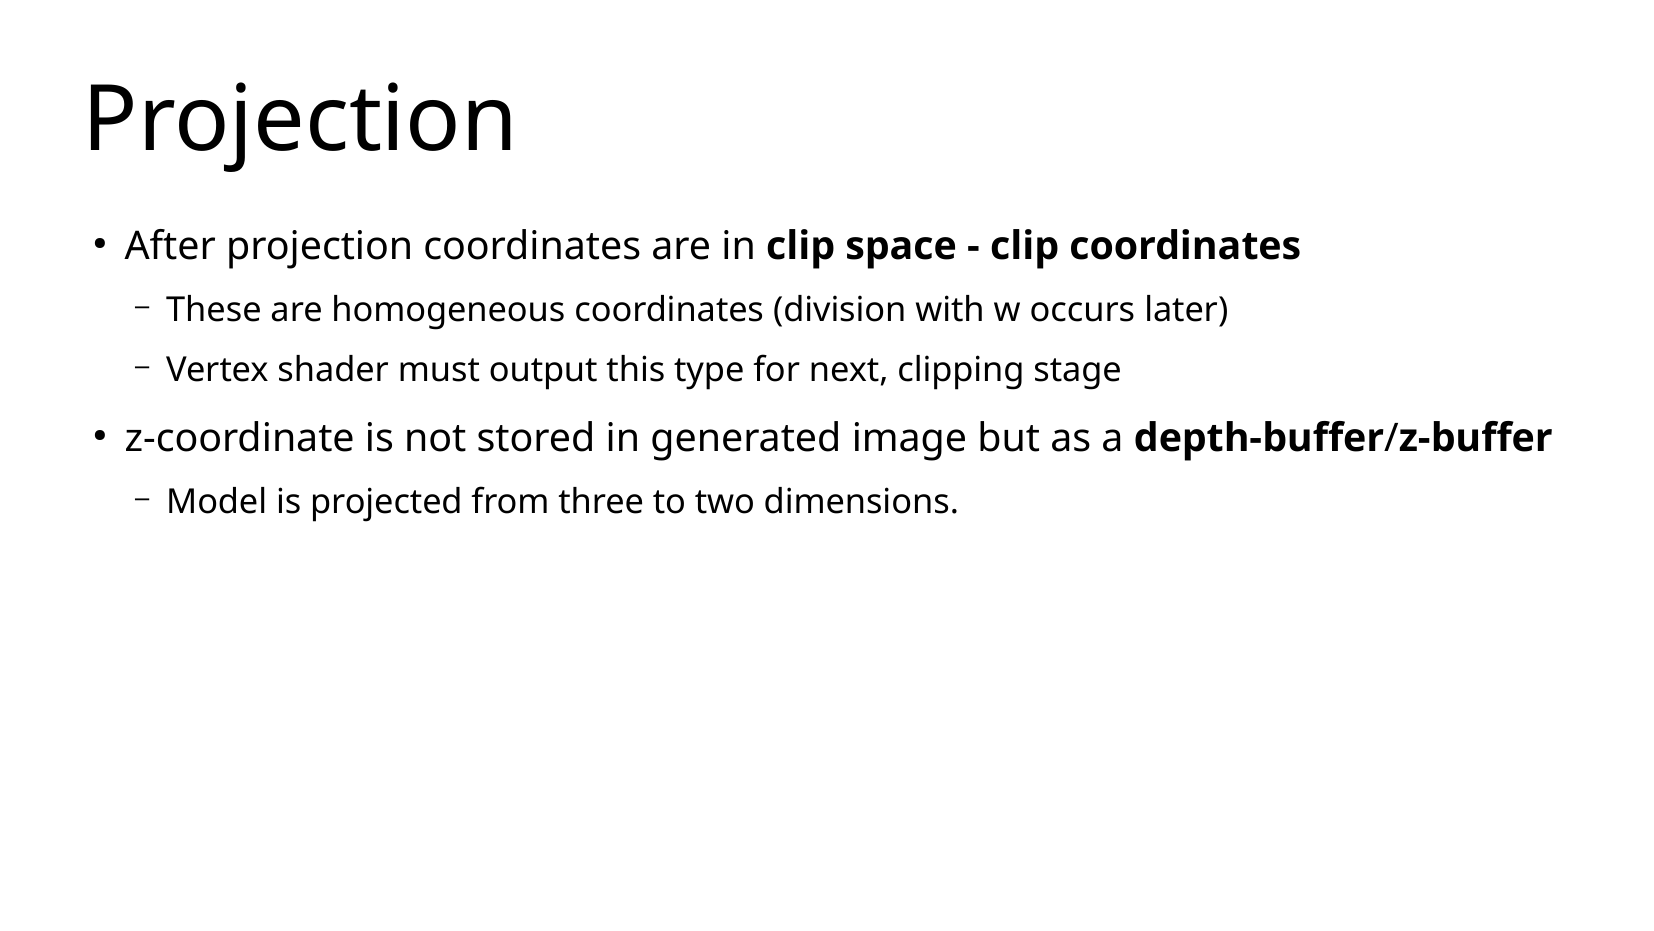

# Projection
After projection coordinates are in clip space - clip coordinates
These are homogeneous coordinates (division with w occurs later)
Vertex shader must output this type for next, clipping stage
z-coordinate is not stored in generated image but as a depth-buffer/z-buffer
Model is projected from three to two dimensions.